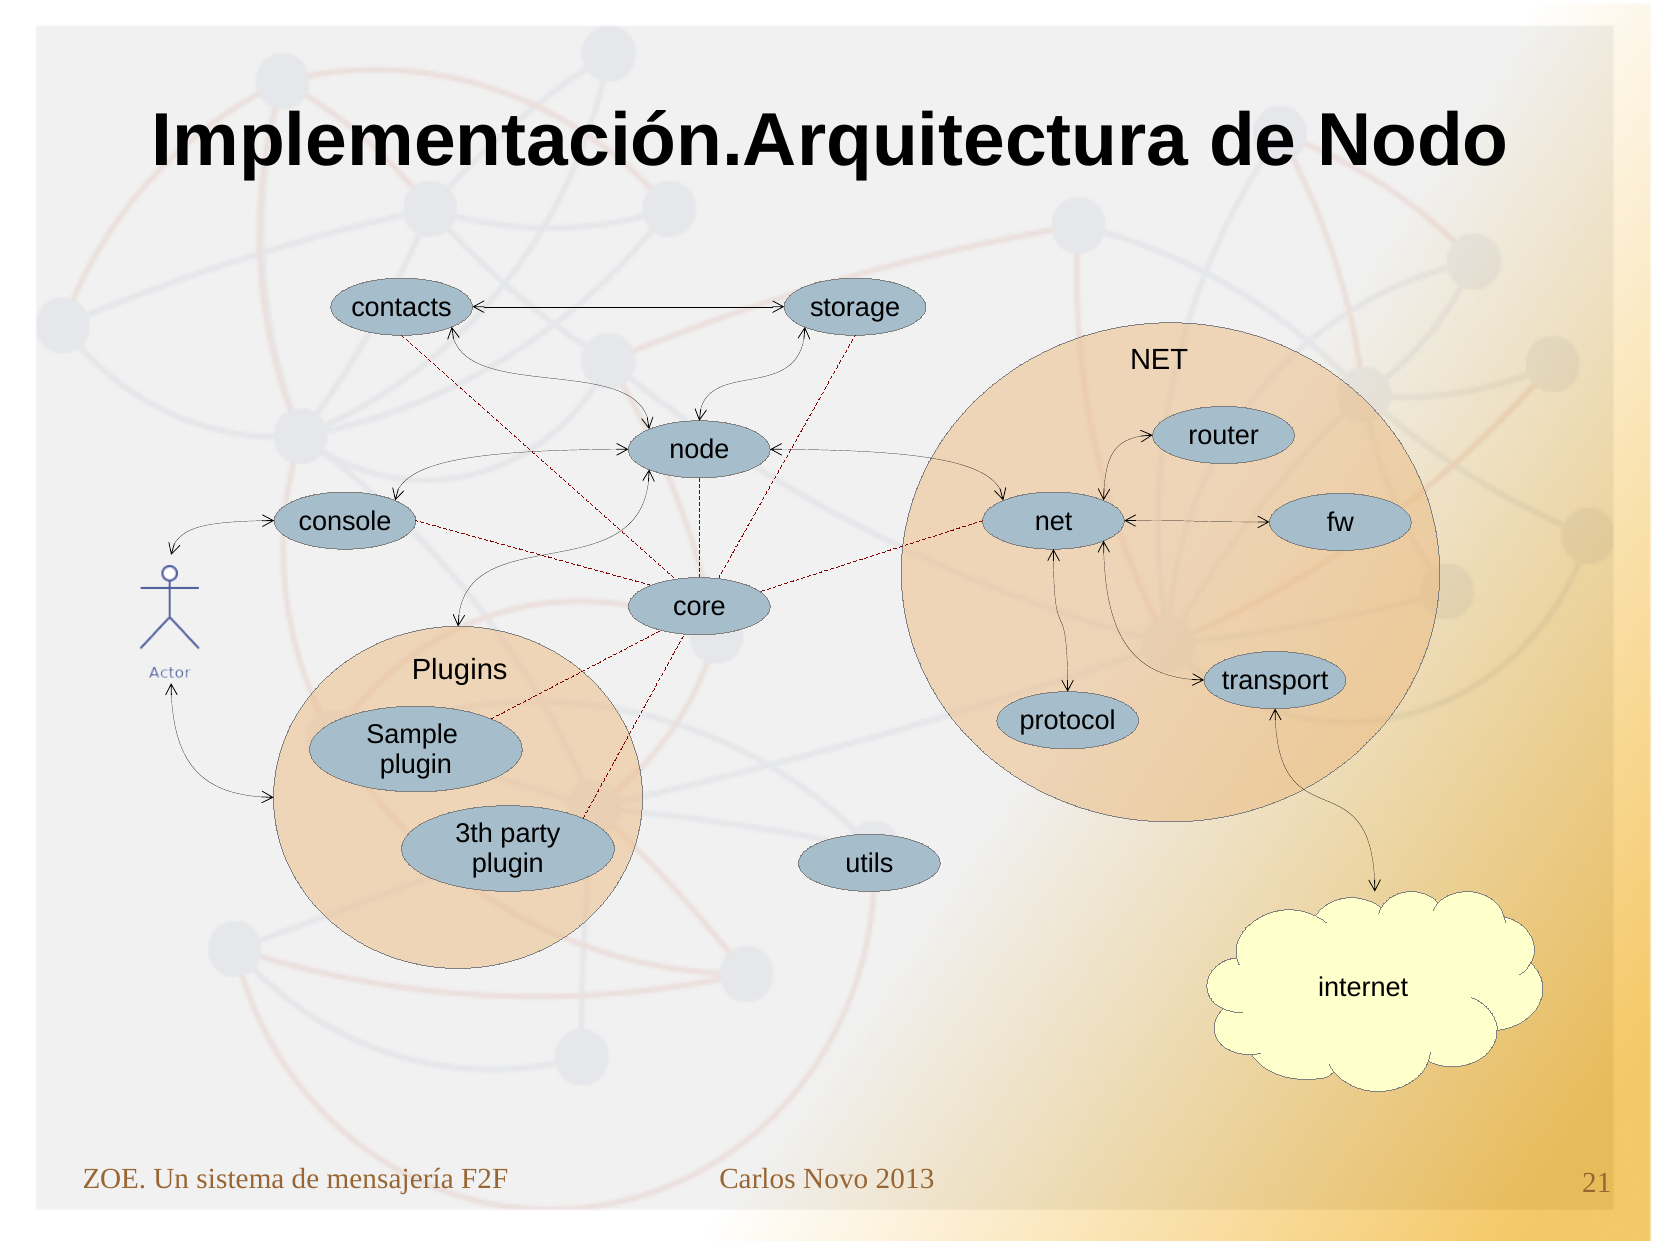

Implementación.Arquitectura de Nodo
contacts
storage
NET
router
node
console
net
fw
core
Plugins
transport
protocol
Sample
plugin
3th party
plugin
utils
internet
21